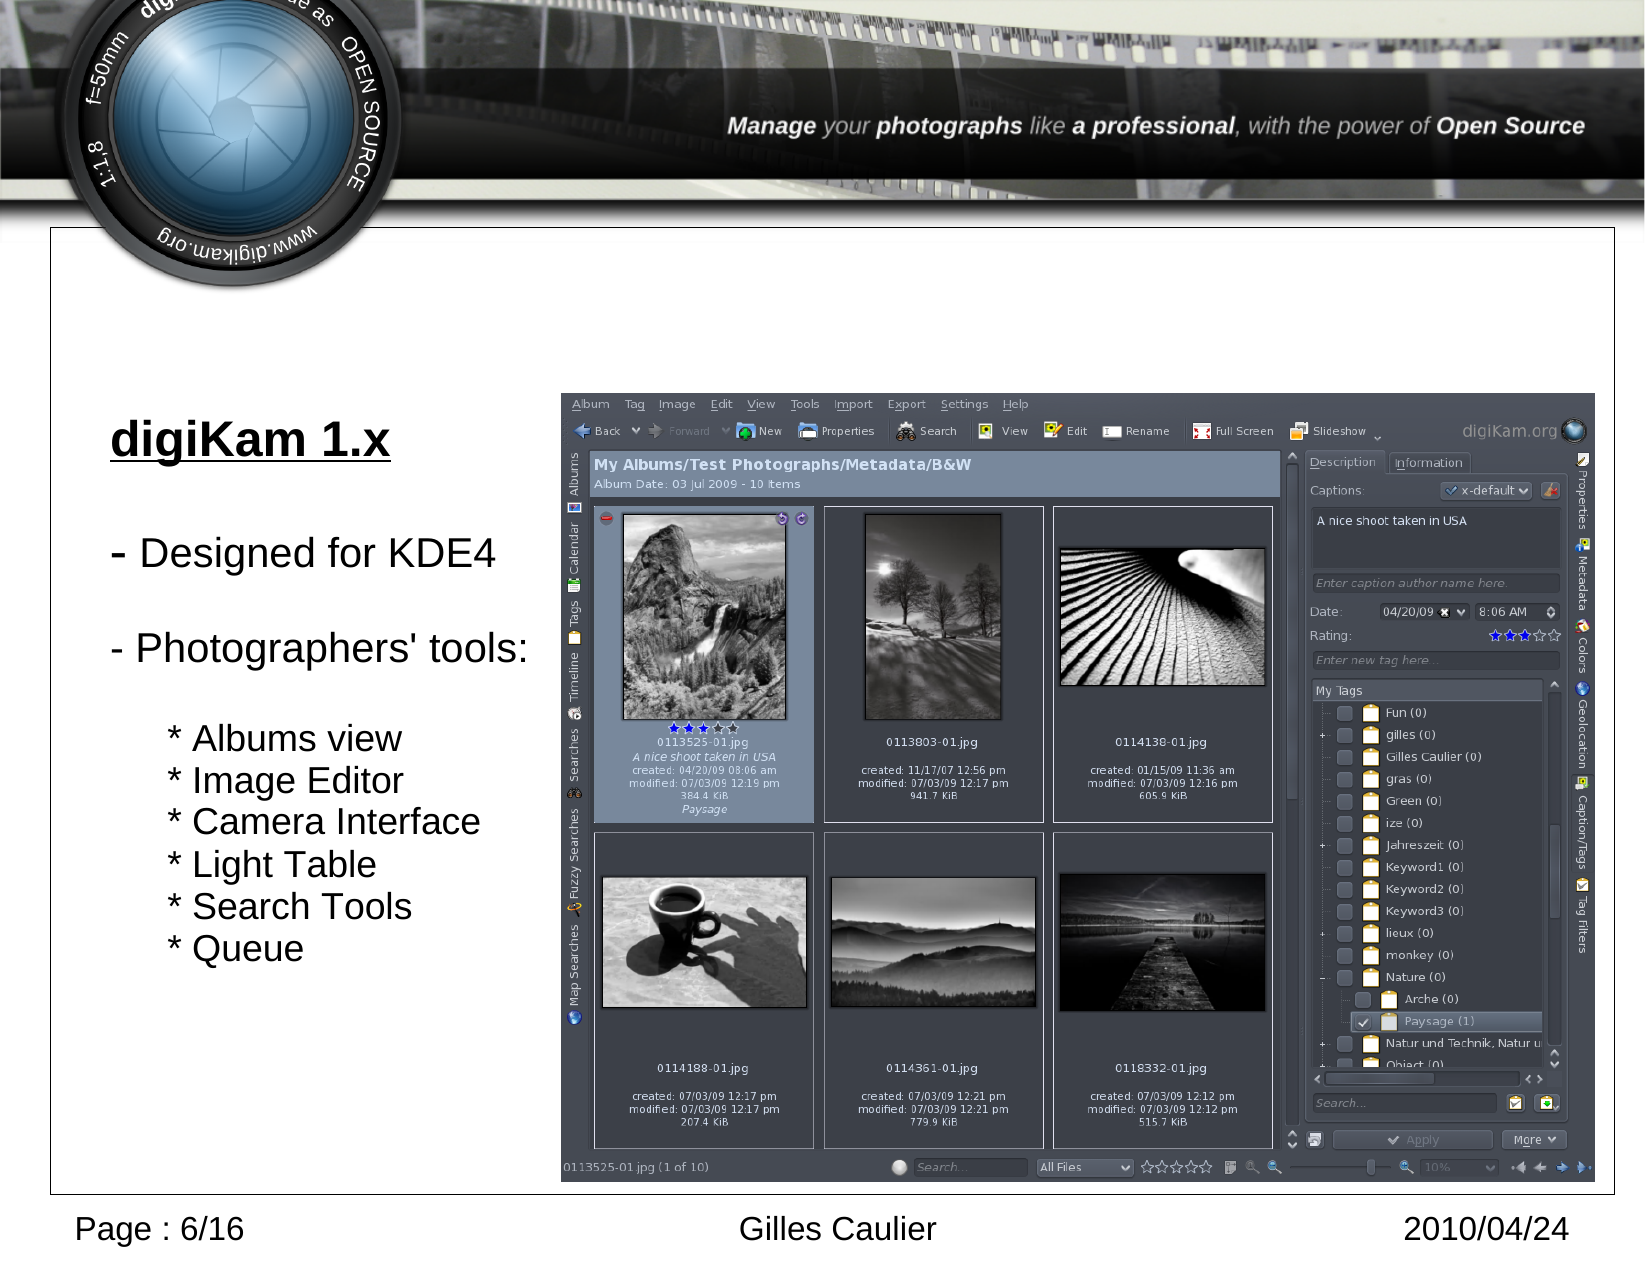

# digiKam 1.x - Designed for KDE4 - Photographers' tools: * Albums view * Image Editor * Camera Interface * Light Table * Search Tools * Queue
Page : /16							Gilles Caulier							2010/04/24